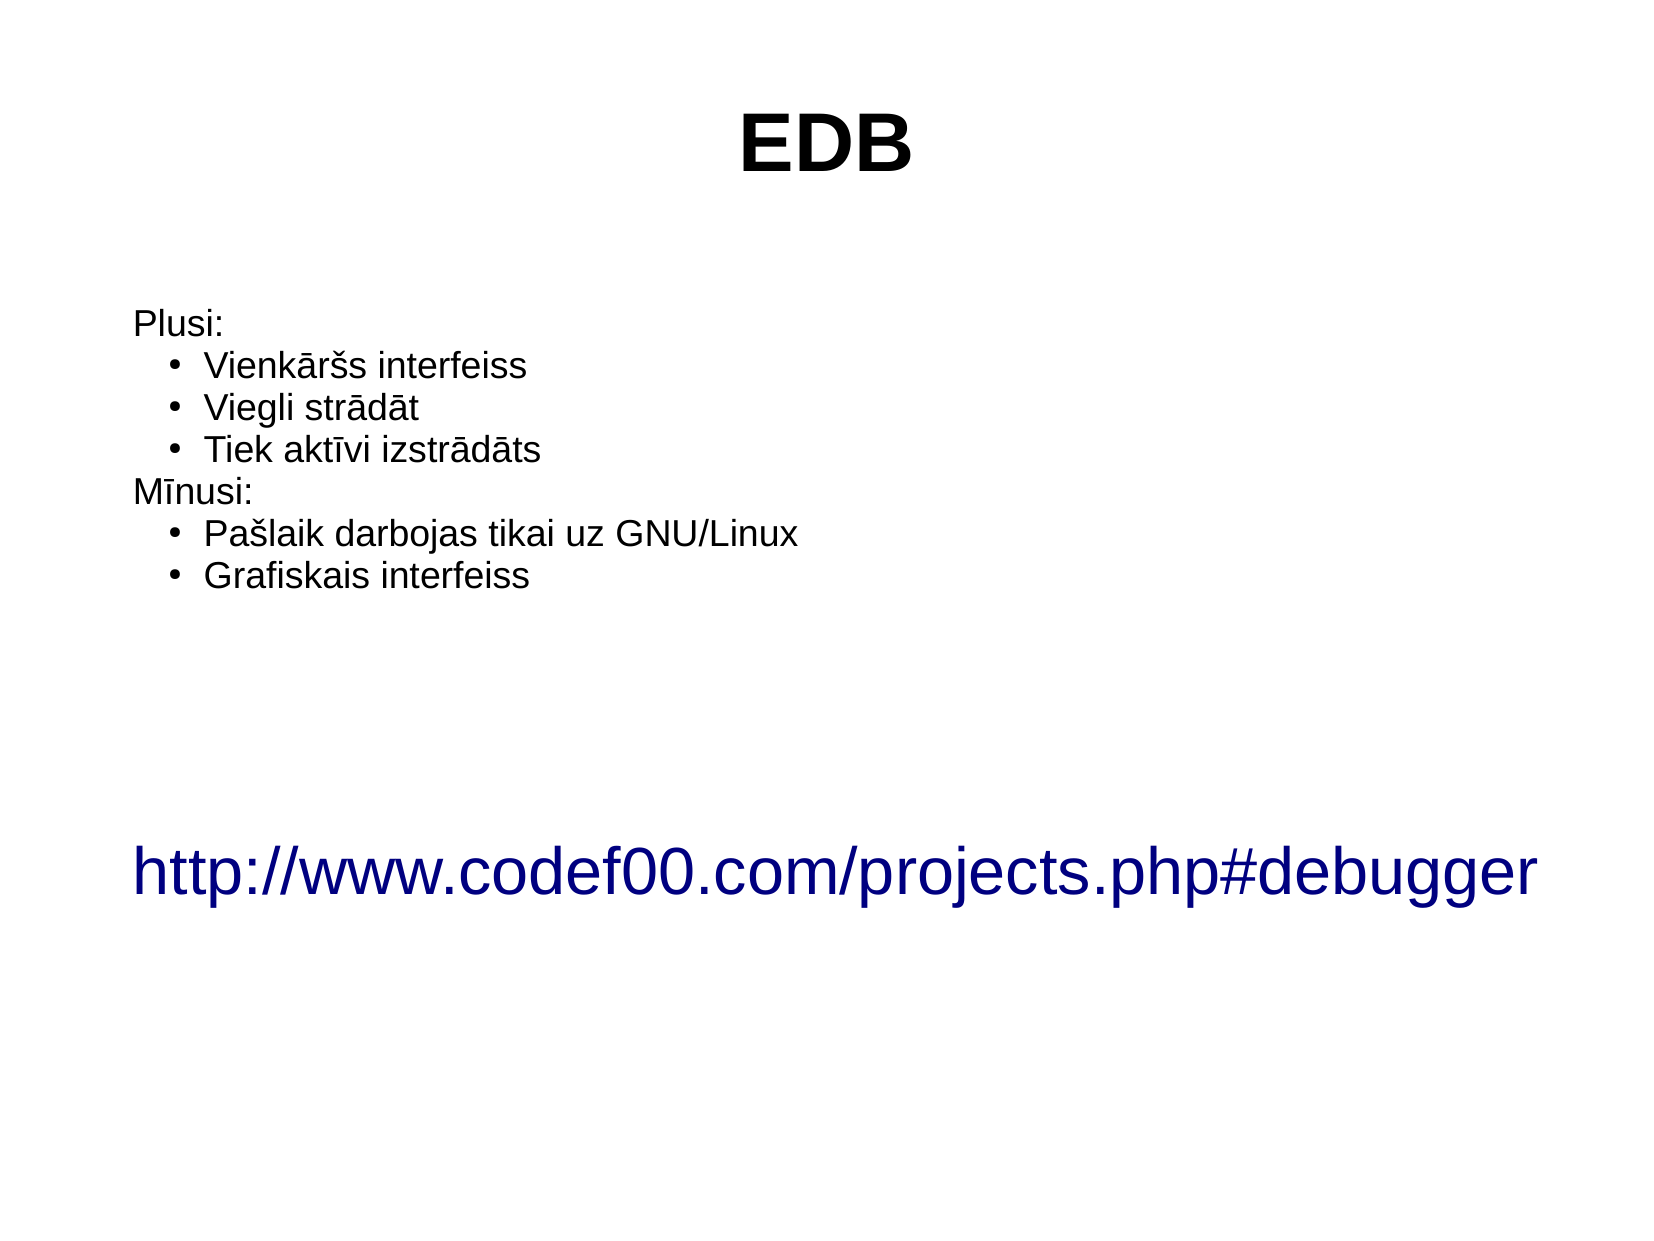

EDB
Plusi:
Vienkāršs interfeiss
Viegli strādāt
Tiek aktīvi izstrādāts
Mīnusi:
Pašlaik darbojas tikai uz GNU/Linux
Grafiskais interfeiss
http://www.codef00.com/projects.php#debugger